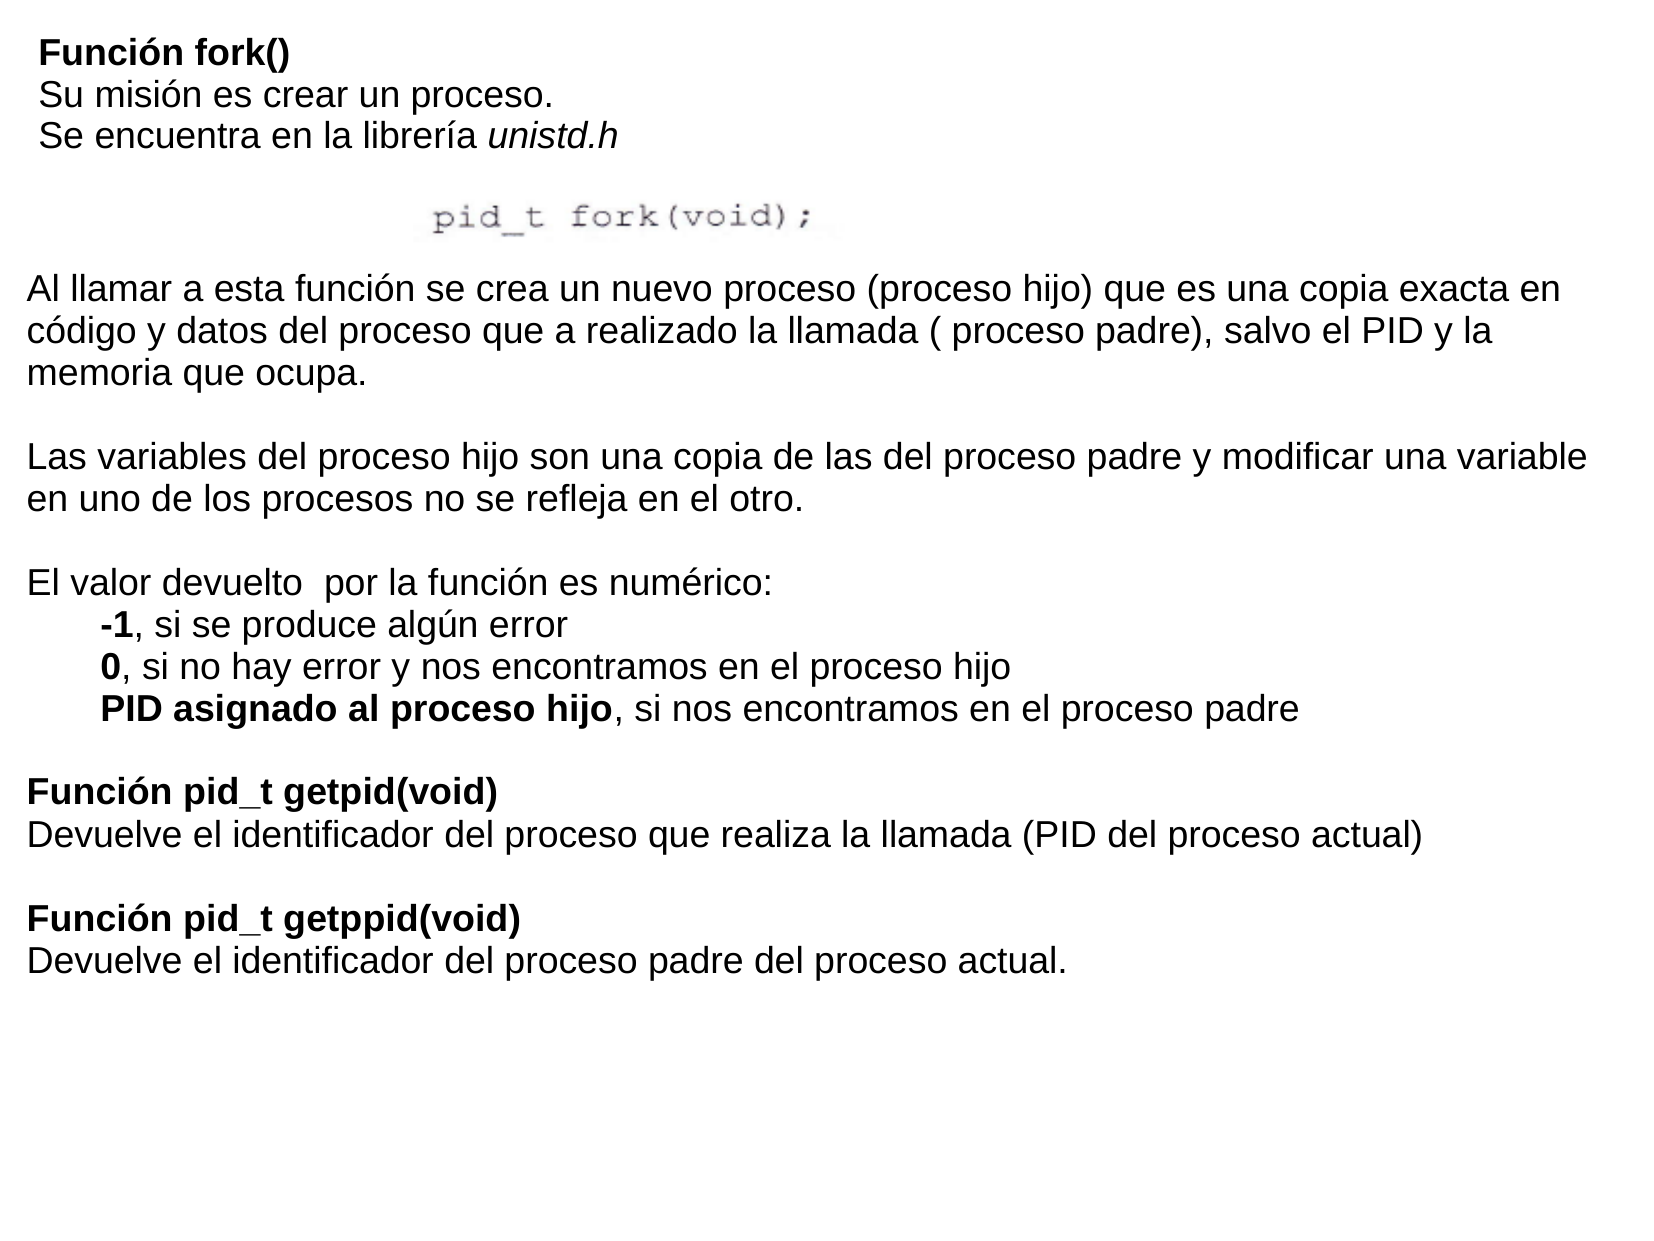

Función fork()
Su misión es crear un proceso.
Se encuentra en la librería unistd.h
Al llamar a esta función se crea un nuevo proceso (proceso hijo) que es una copia exacta en código y datos del proceso que a realizado la llamada ( proceso padre), salvo el PID y la memoria que ocupa.
Las variables del proceso hijo son una copia de las del proceso padre y modificar una variable en uno de los procesos no se refleja en el otro.
El valor devuelto por la función es numérico:
	-1, si se produce algún error
	0, si no hay error y nos encontramos en el proceso hijo
	PID asignado al proceso hijo, si nos encontramos en el proceso padre
Función pid_t getpid(void)
Devuelve el identificador del proceso que realiza la llamada (PID del proceso actual)
Función pid_t getppid(void)
Devuelve el identificador del proceso padre del proceso actual.